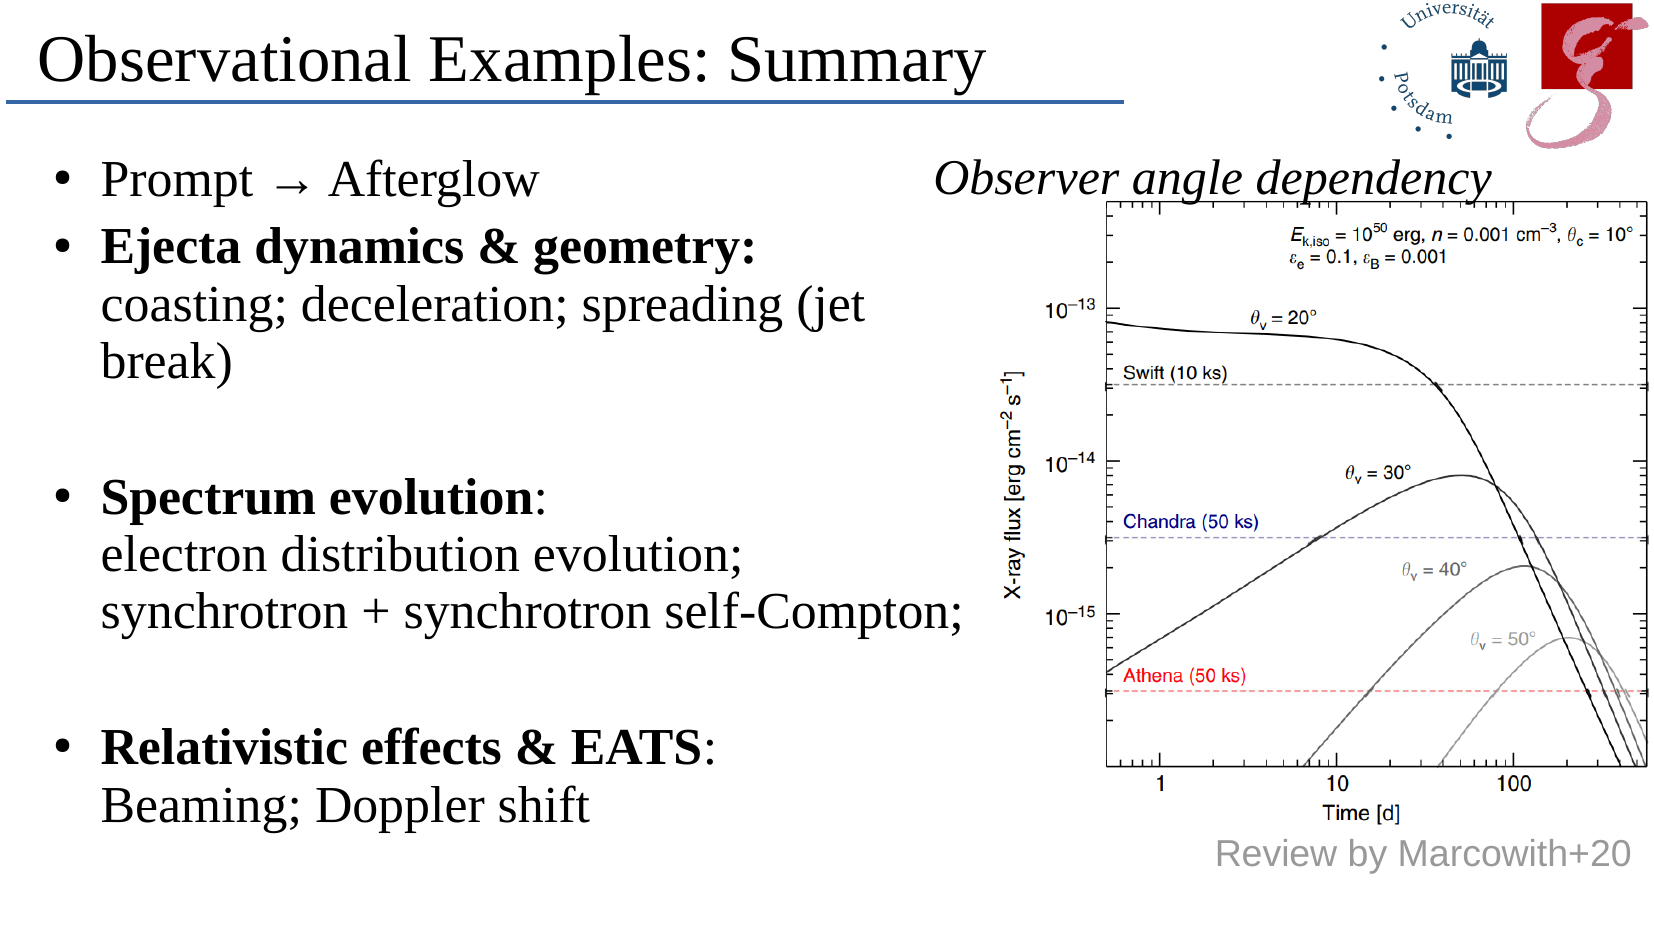

# Observational Examples: Summary
Observer angle dependency
Prompt → Afterglow
Ejecta dynamics & geometry:
coasting; deceleration; spreading (jet break)
Spectrum evolution:
electron distribution evolution;
synchrotron + synchrotron self-Compton;
Relativistic effects & EATS:
Beaming; Doppler shift
Review by Marcowith+20